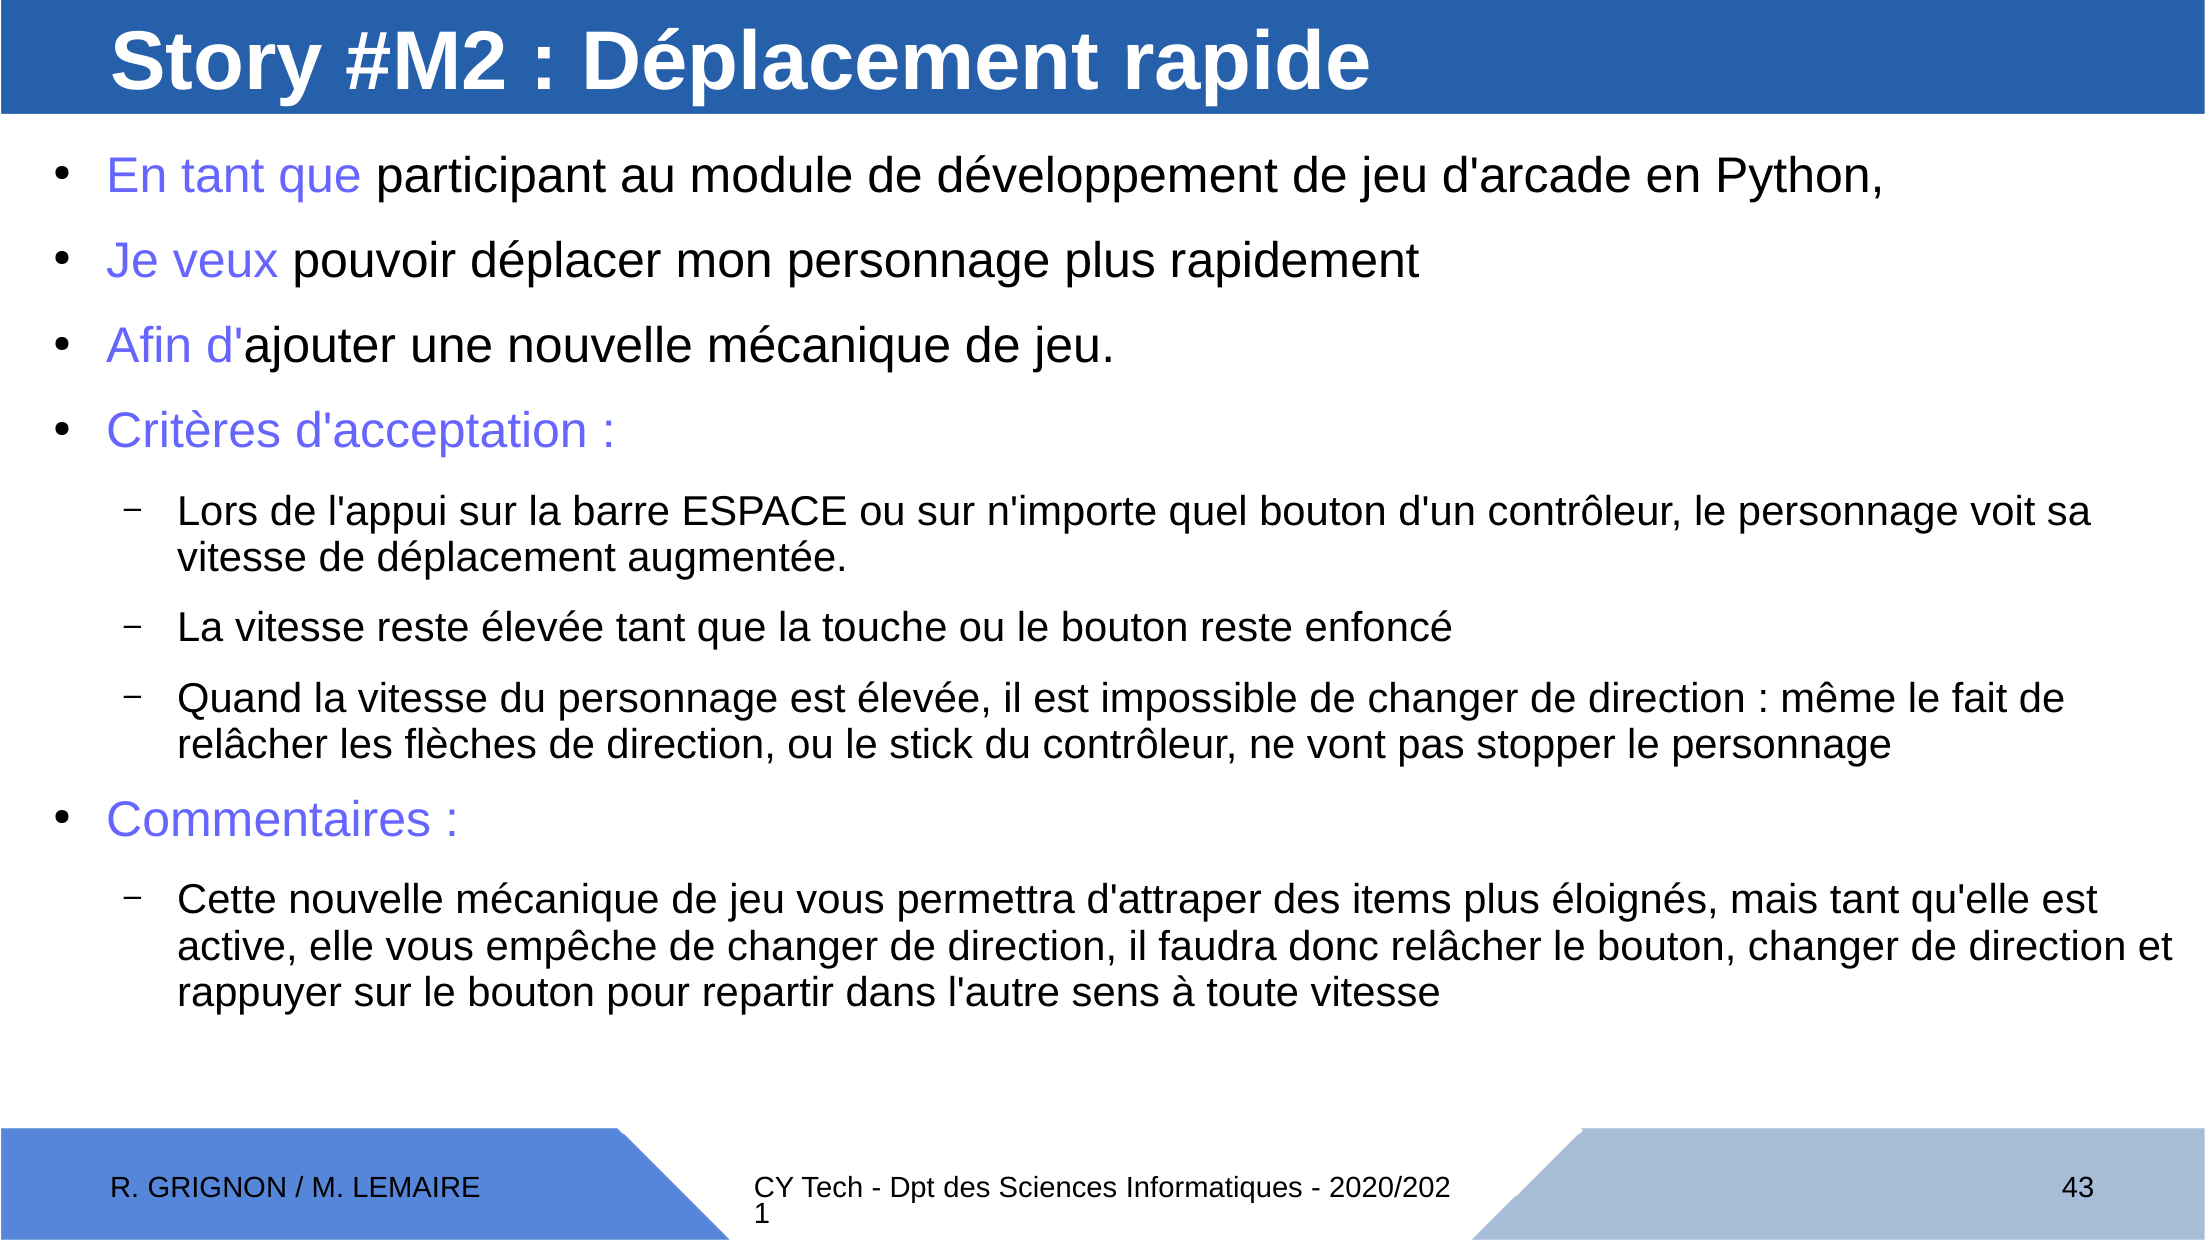

# Story #M2 : Déplacement rapide
En tant que participant au module de développement de jeu d'arcade en Python,
Je veux pouvoir déplacer mon personnage plus rapidement
Afin d'ajouter une nouvelle mécanique de jeu.
Critères d'acceptation :
Lors de l'appui sur la barre ESPACE ou sur n'importe quel bouton d'un contrôleur, le personnage voit sa vitesse de déplacement augmentée.
La vitesse reste élevée tant que la touche ou le bouton reste enfoncé
Quand la vitesse du personnage est élevée, il est impossible de changer de direction : même le fait de relâcher les flèches de direction, ou le stick du contrôleur, ne vont pas stopper le personnage
Commentaires :
Cette nouvelle mécanique de jeu vous permettra d'attraper des items plus éloignés, mais tant qu'elle est active, elle vous empêche de changer de direction, il faudra donc relâcher le bouton, changer de direction et rappuyer sur le bouton pour repartir dans l'autre sens à toute vitesse
R. GRIGNON / M. LEMAIRE
CY Tech - Dpt des Sciences Informatiques - 2020/2021
43